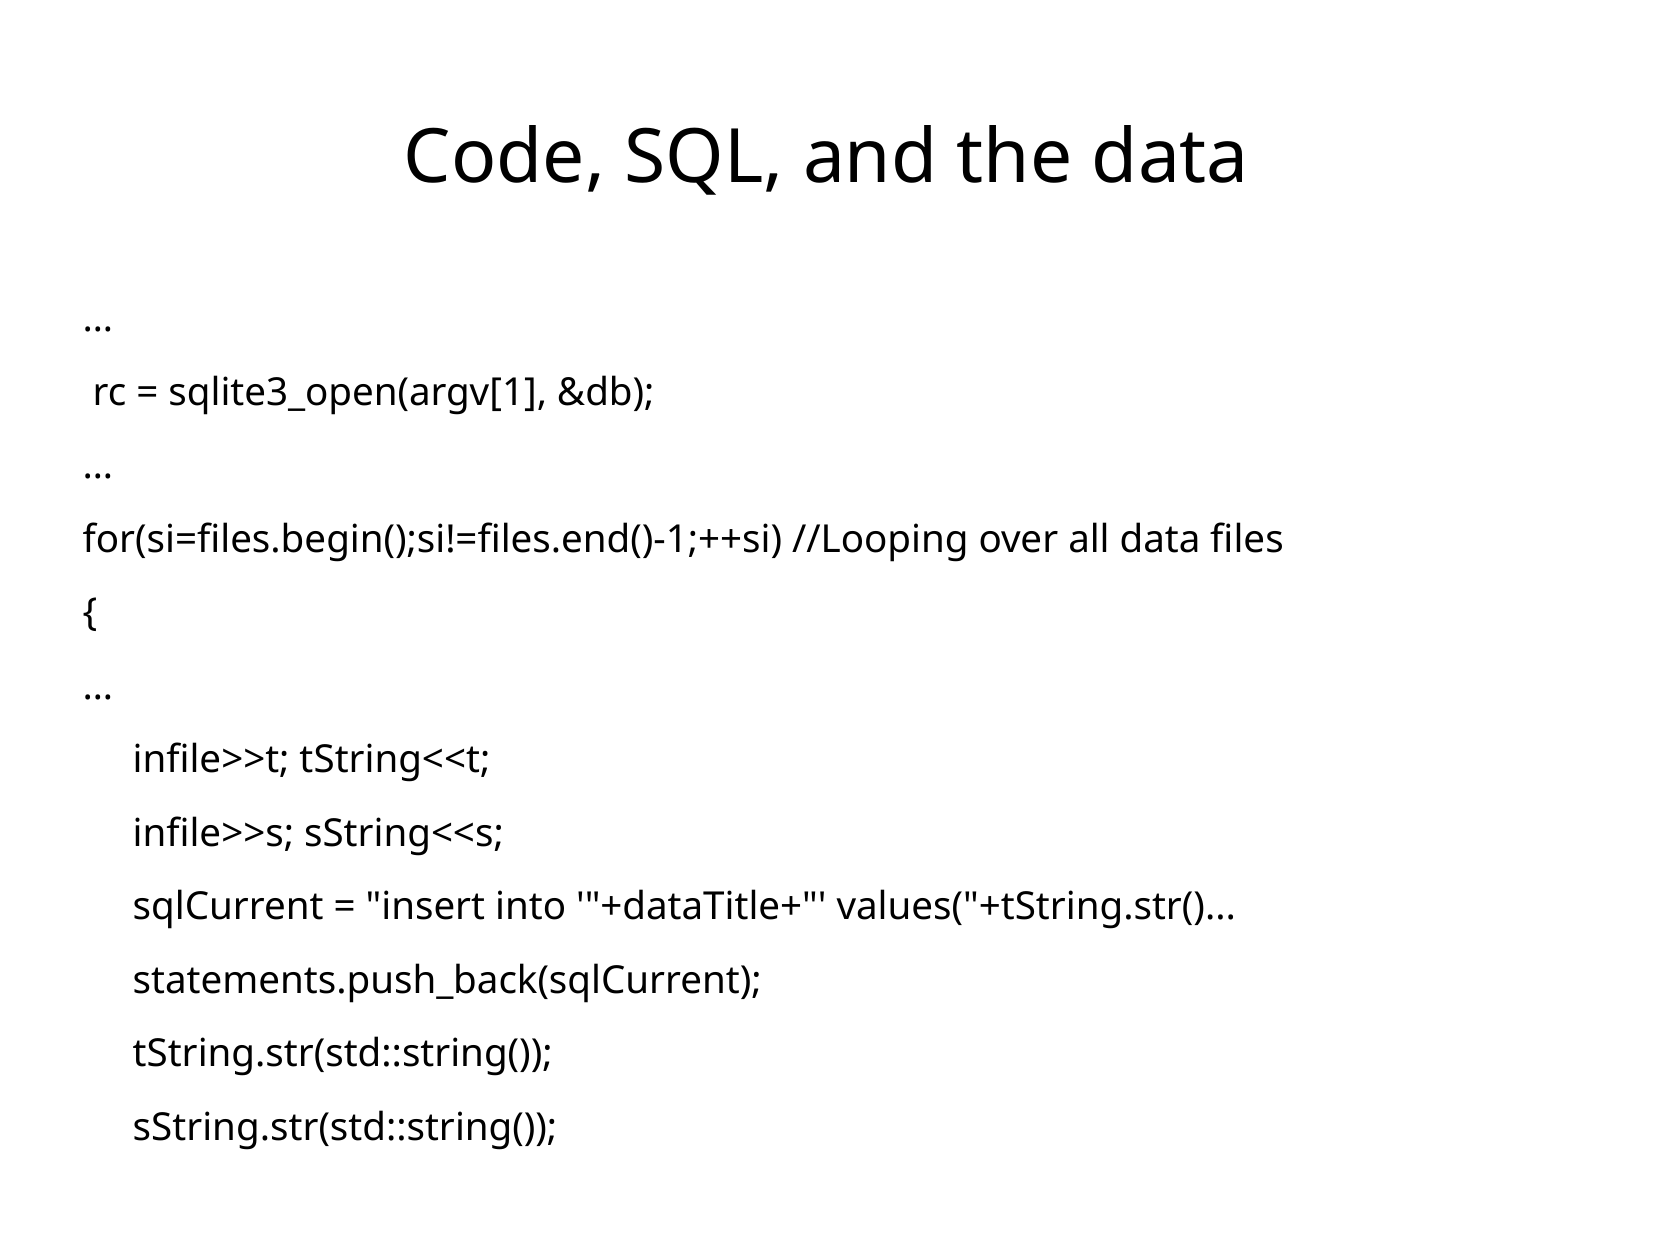

# Code, SQL, and the data
…
 rc = sqlite3_open(argv[1], &db);
…
for(si=files.begin();si!=files.end()-1;++si) //Looping over all data files
{
…
 infile>>t; tString<<t;
 infile>>s; sString<<s;
 sqlCurrent = "insert into '"+dataTitle+"' values("+tString.str()...
 statements.push_back(sqlCurrent);
 tString.str(std::string());
 sString.str(std::string());